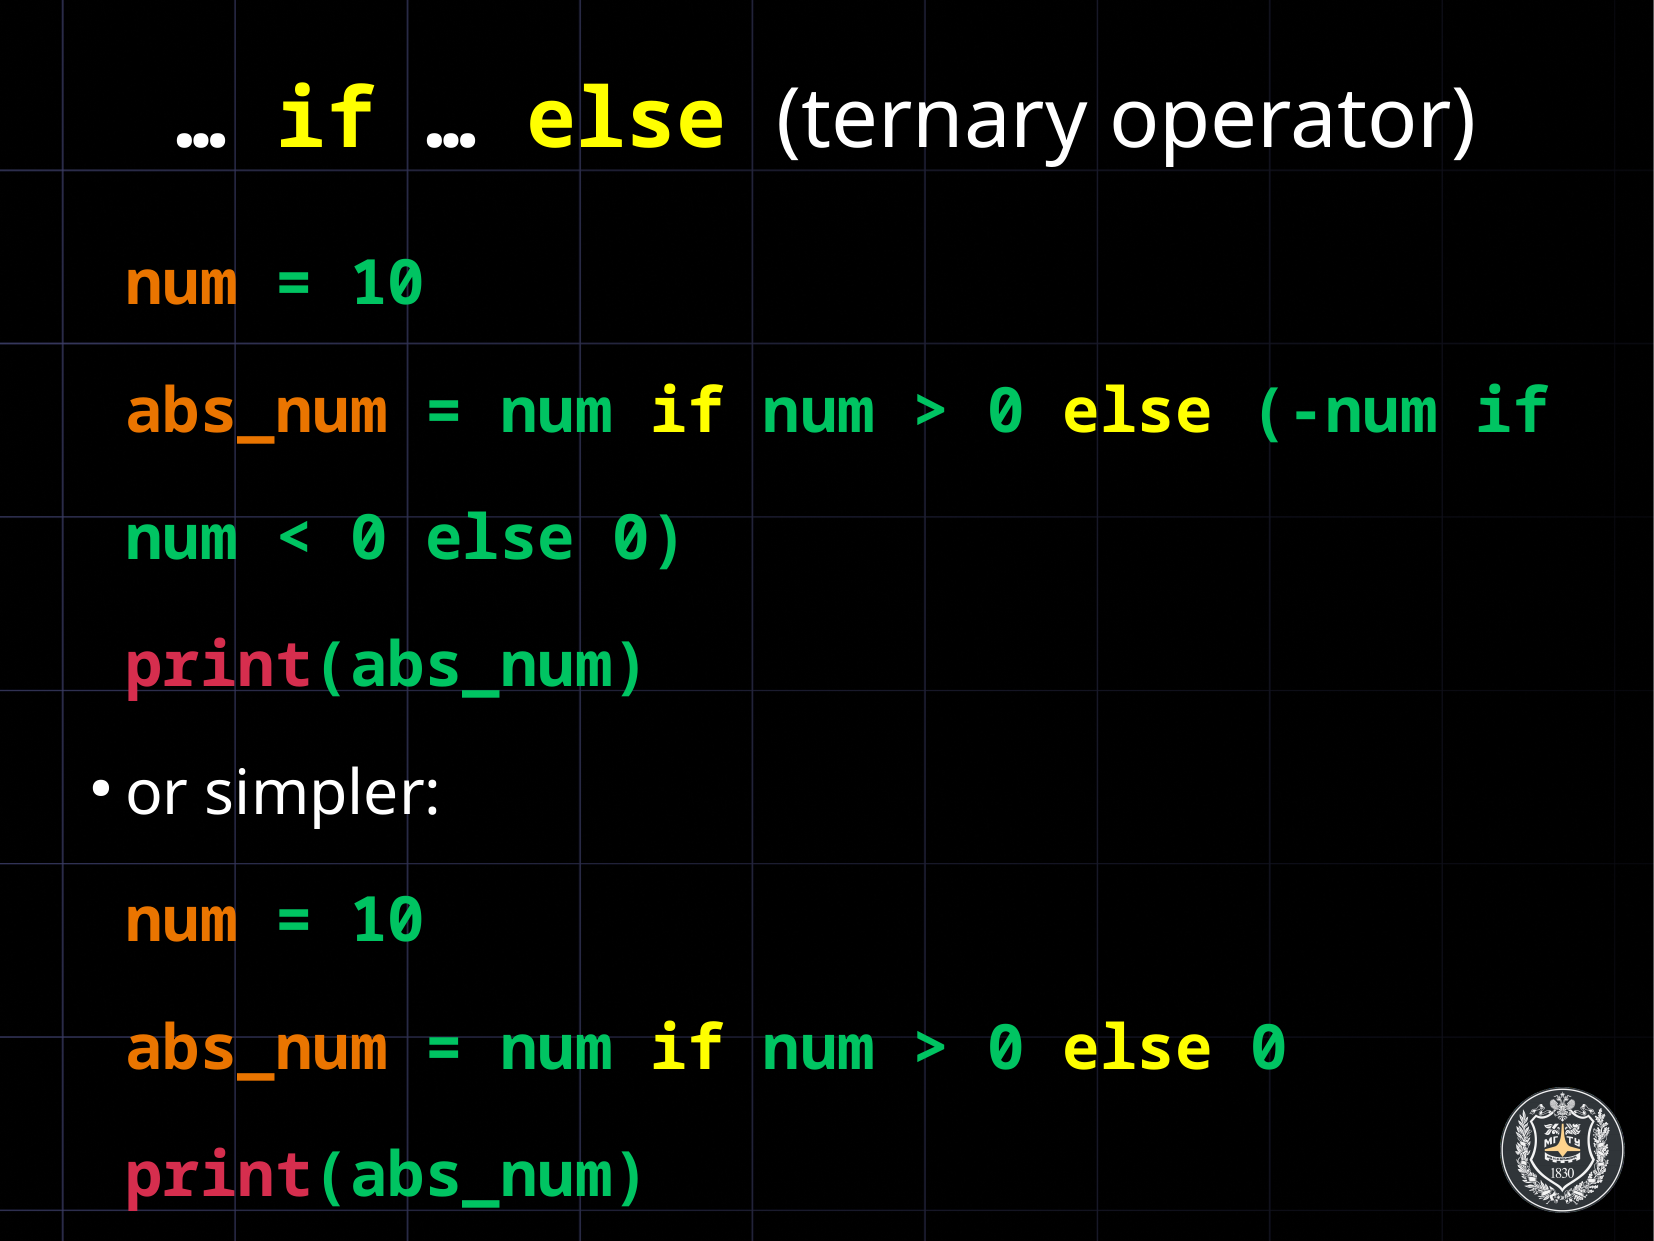

# … if … else (ternary operator)
num = 10
abs_num = num if num > 0 else (-num if num < 0 else 0)
print(abs_num)
or simpler:
num = 10
abs_num = num if num > 0 else 0
print(abs_num)